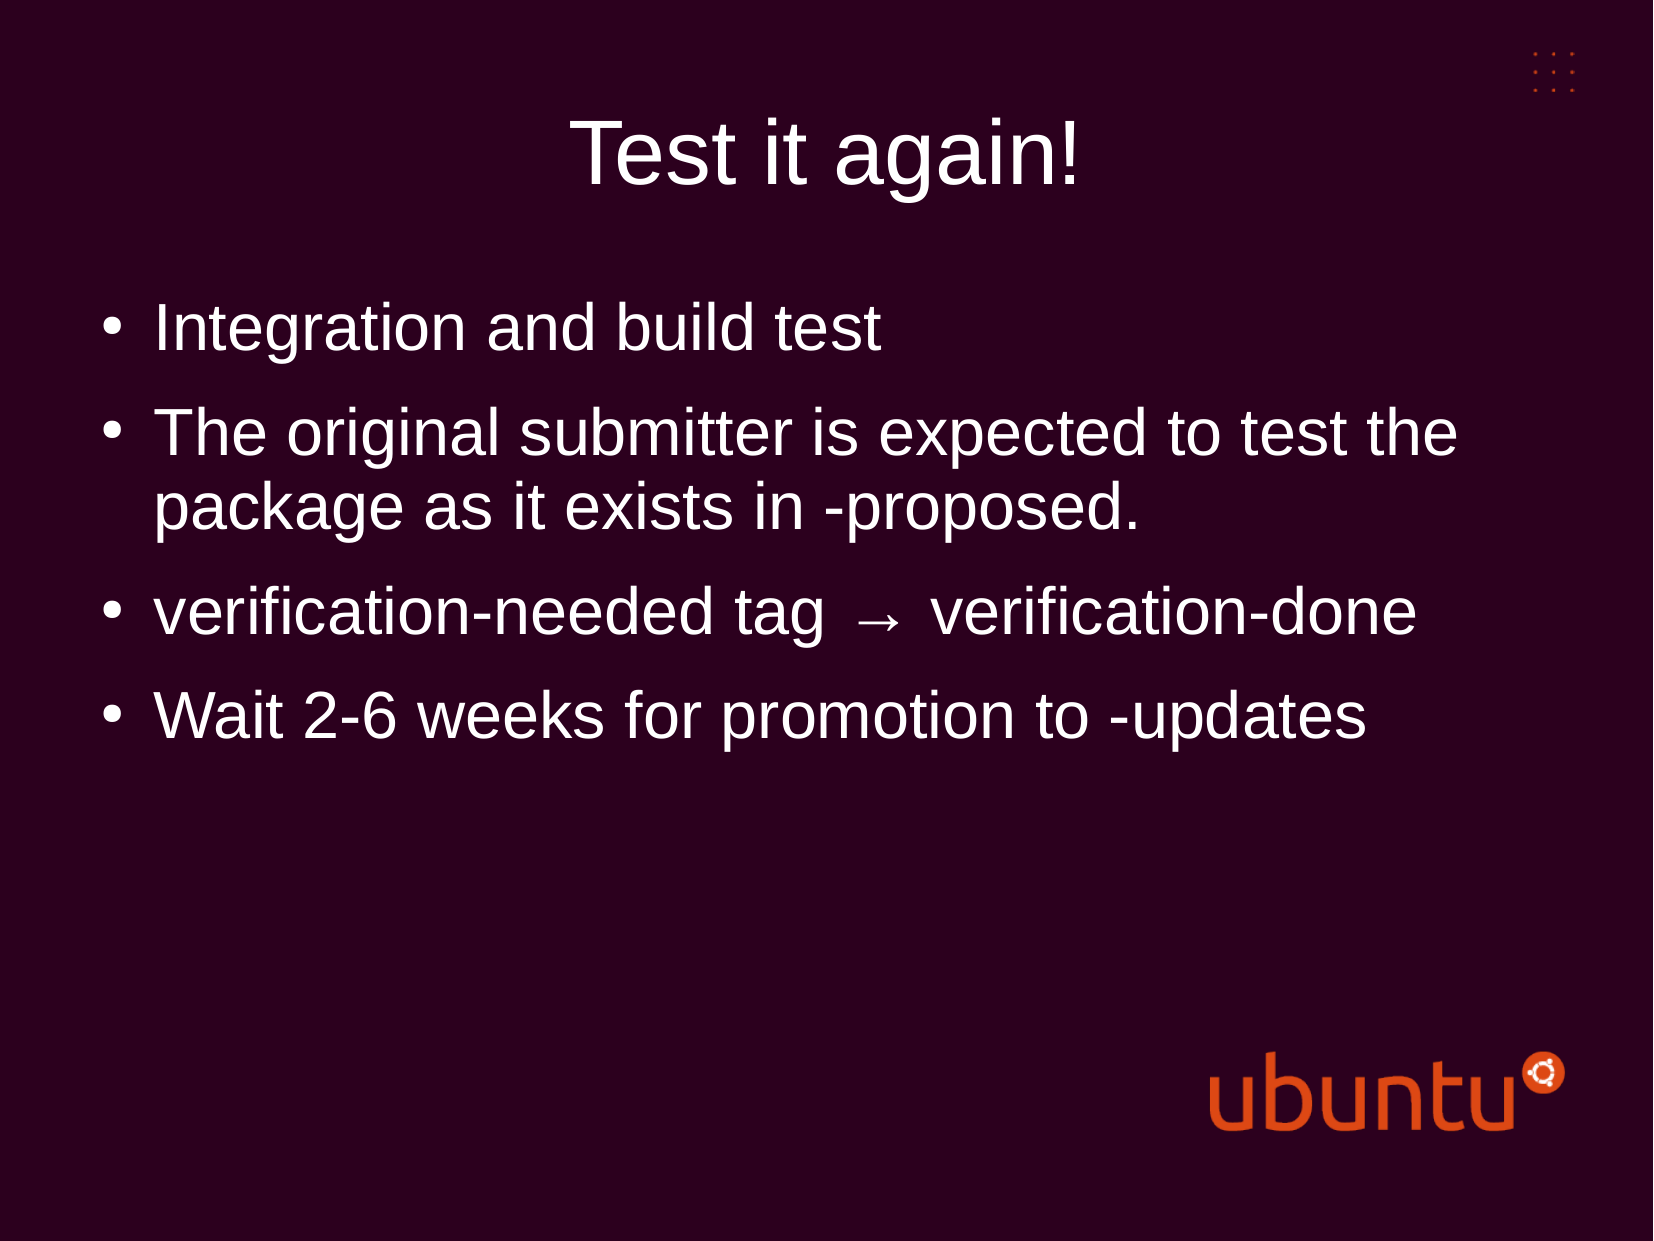

# Test it again!
Integration and build test
The original submitter is expected to test the package as it exists in -proposed.
verification-needed tag → verification-done
Wait 2-6 weeks for promotion to -updates